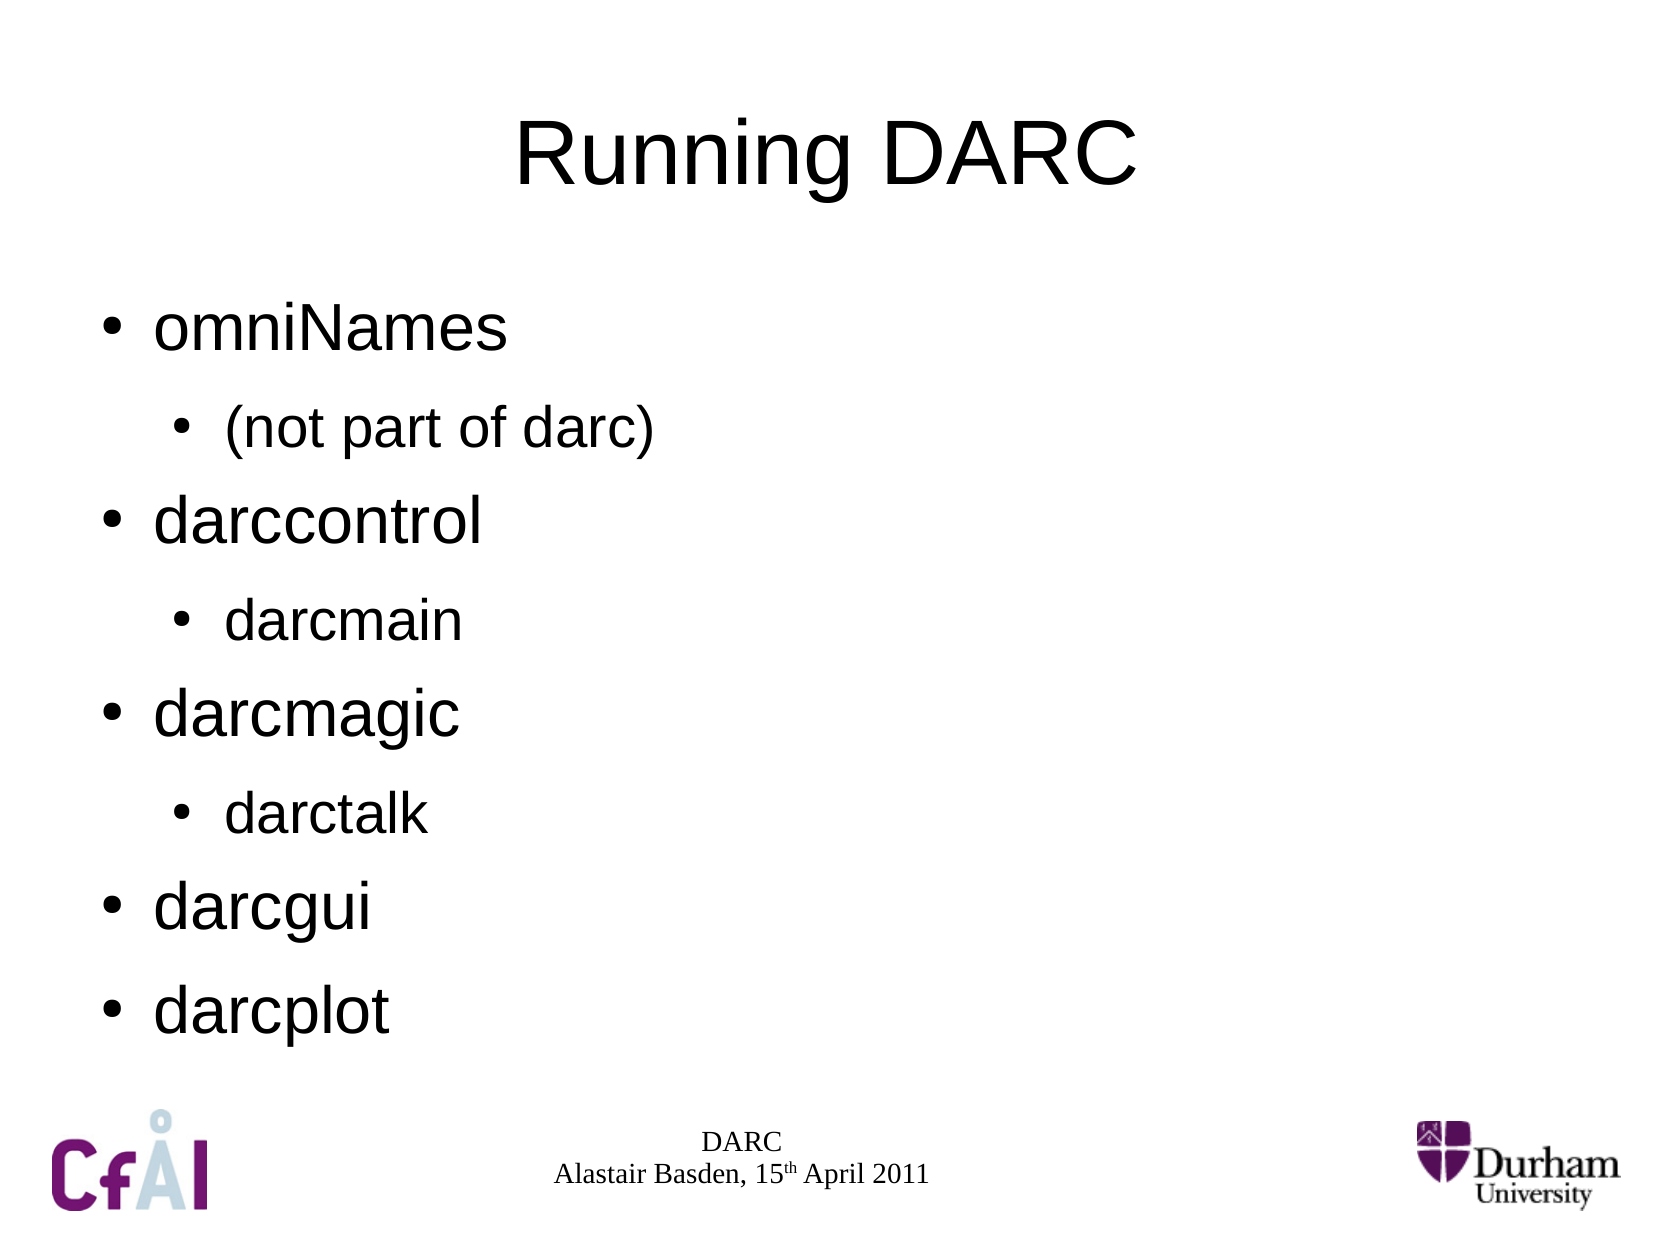

# Running DARC
omniNames
(not part of darc)
darccontrol
darcmain
darcmagic
darctalk
darcgui
darcplot